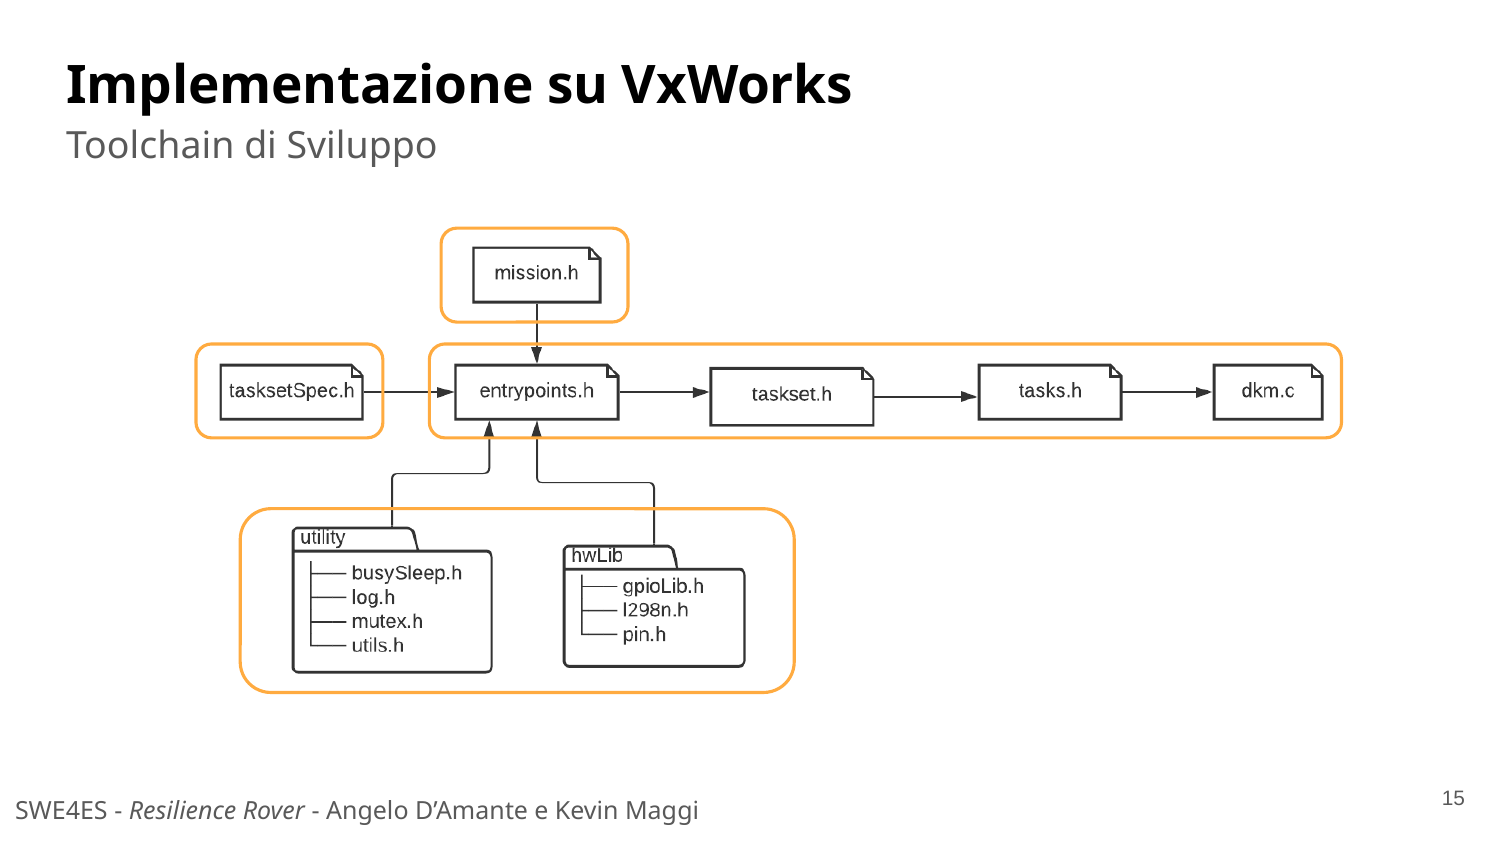

# Implementazione su VxWorks
Toolchain di Sviluppo